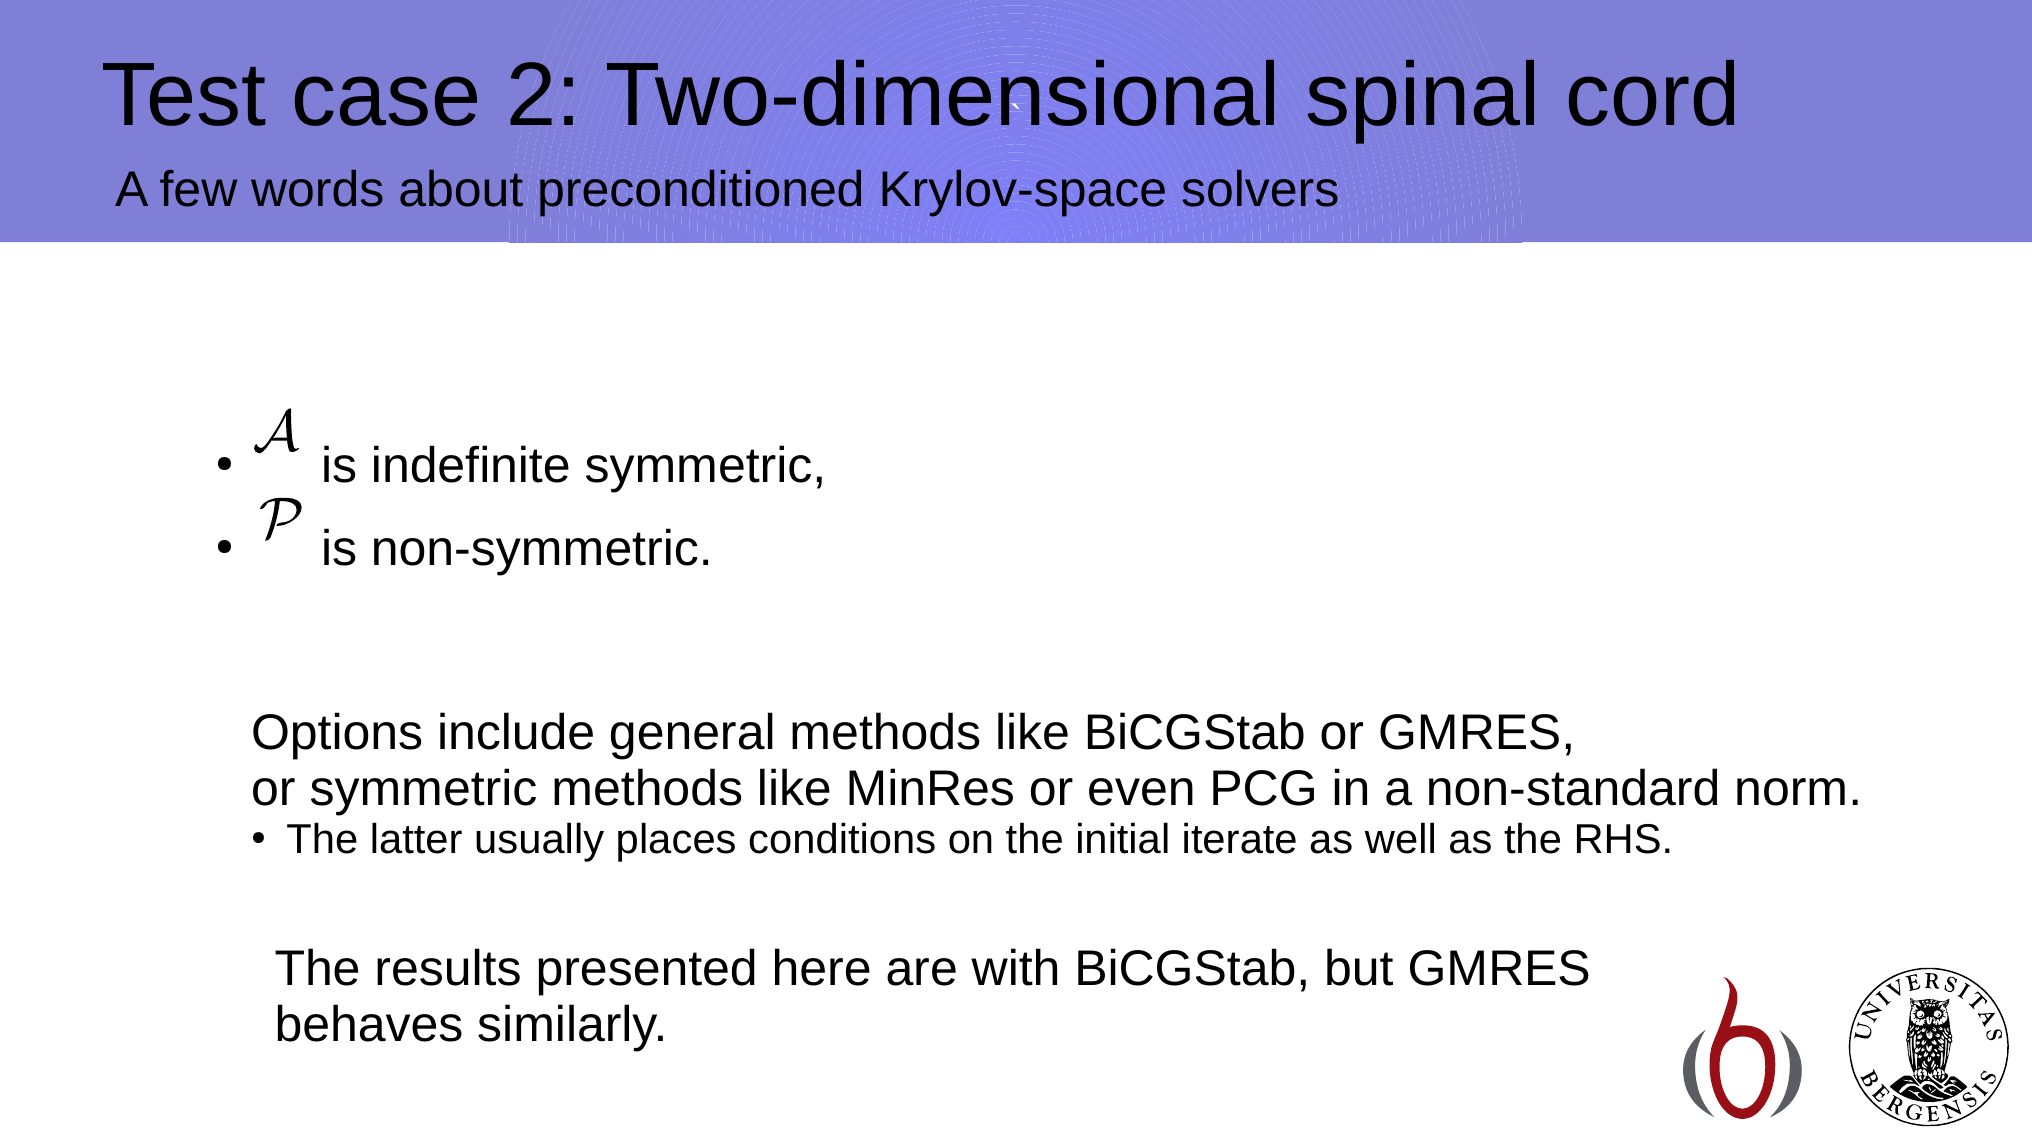

# Test case 2: Two-dimensional spinal cord
A few words about preconditioned Krylov-space solvers
 is indefinite symmetric,
 is non-symmetric.
Options include general methods like BiCGStab or GMRES,
or symmetric methods like MinRes or even PCG in a non-standard norm.
The latter usually places conditions on the initial iterate as well as the RHS.
The results presented here are with BiCGStab, but GMRES
behaves similarly.